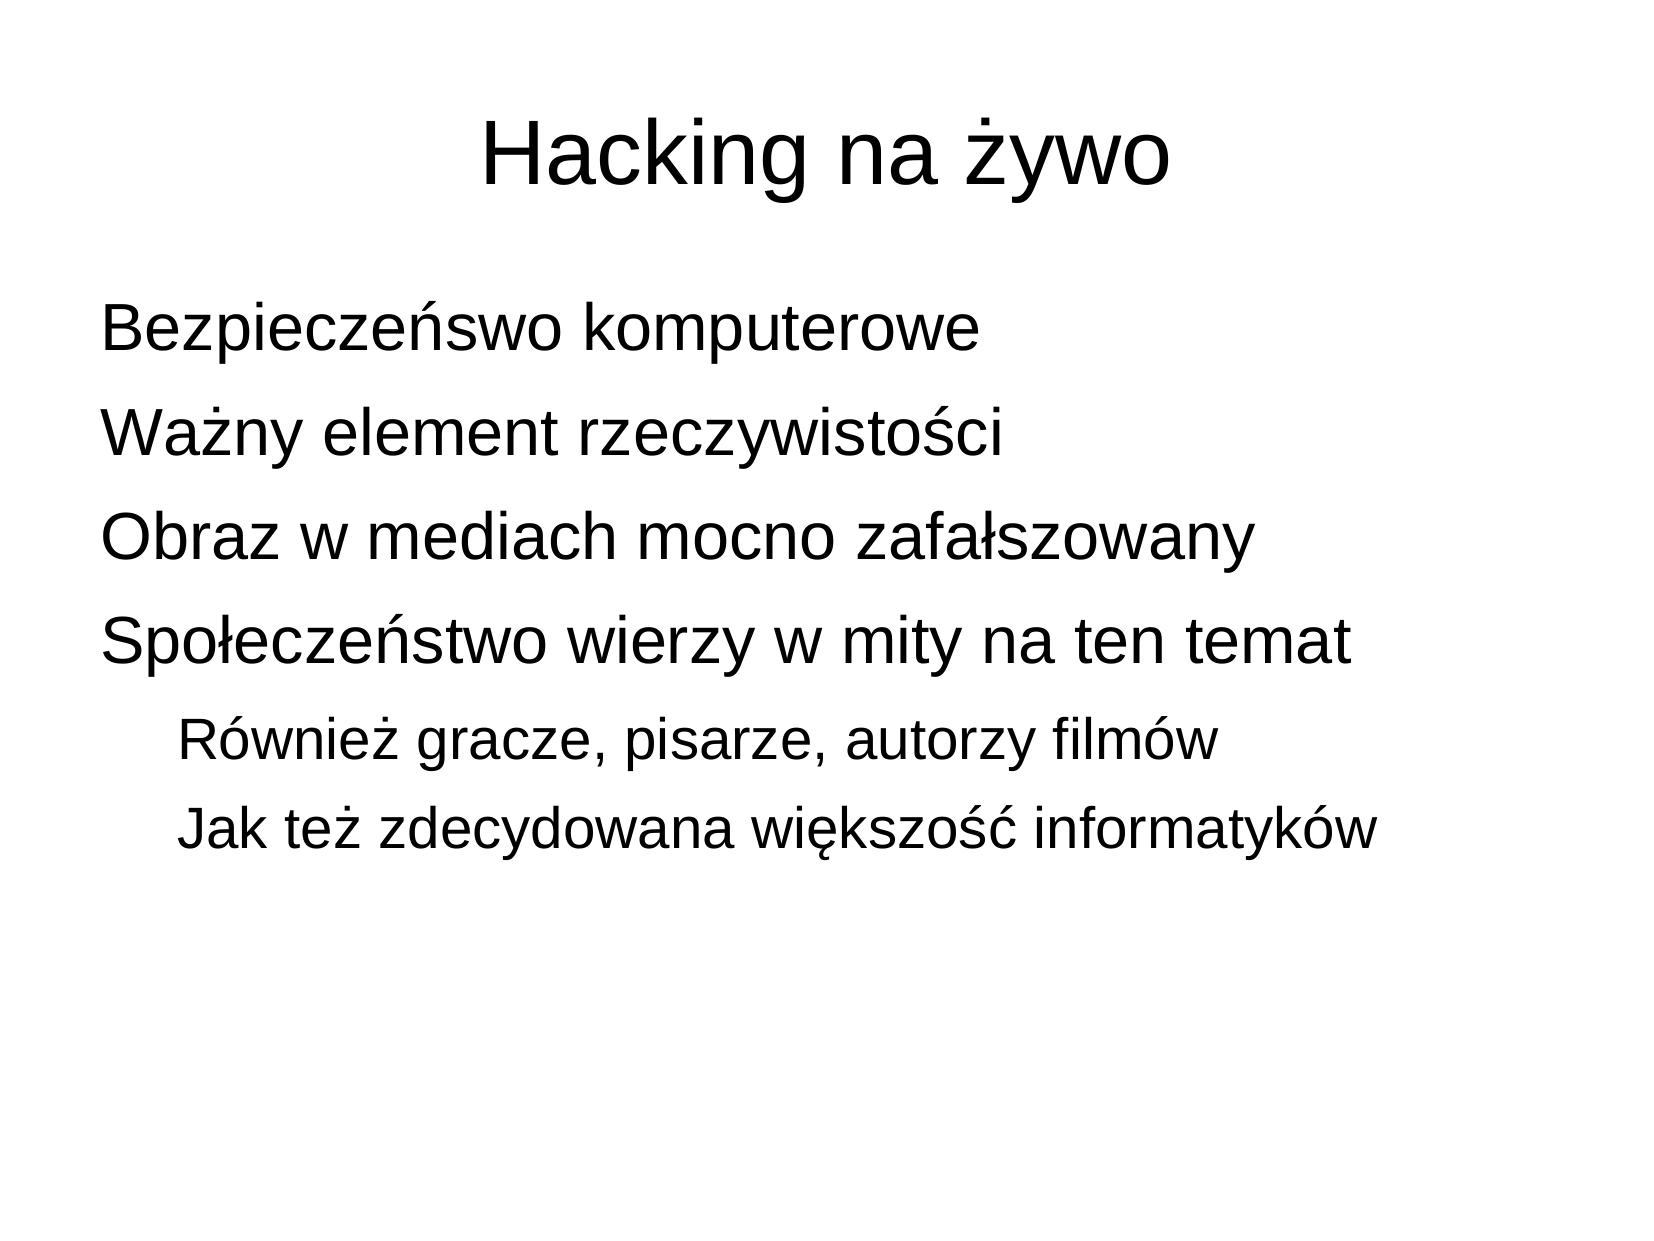

# Hacking na żywo
Bezpieczeńswo komputerowe
Ważny element rzeczywistości
Obraz w mediach mocno zafałszowany
Społeczeństwo wierzy w mity na ten temat
Również gracze, pisarze, autorzy filmów
Jak też zdecydowana większość informatyków